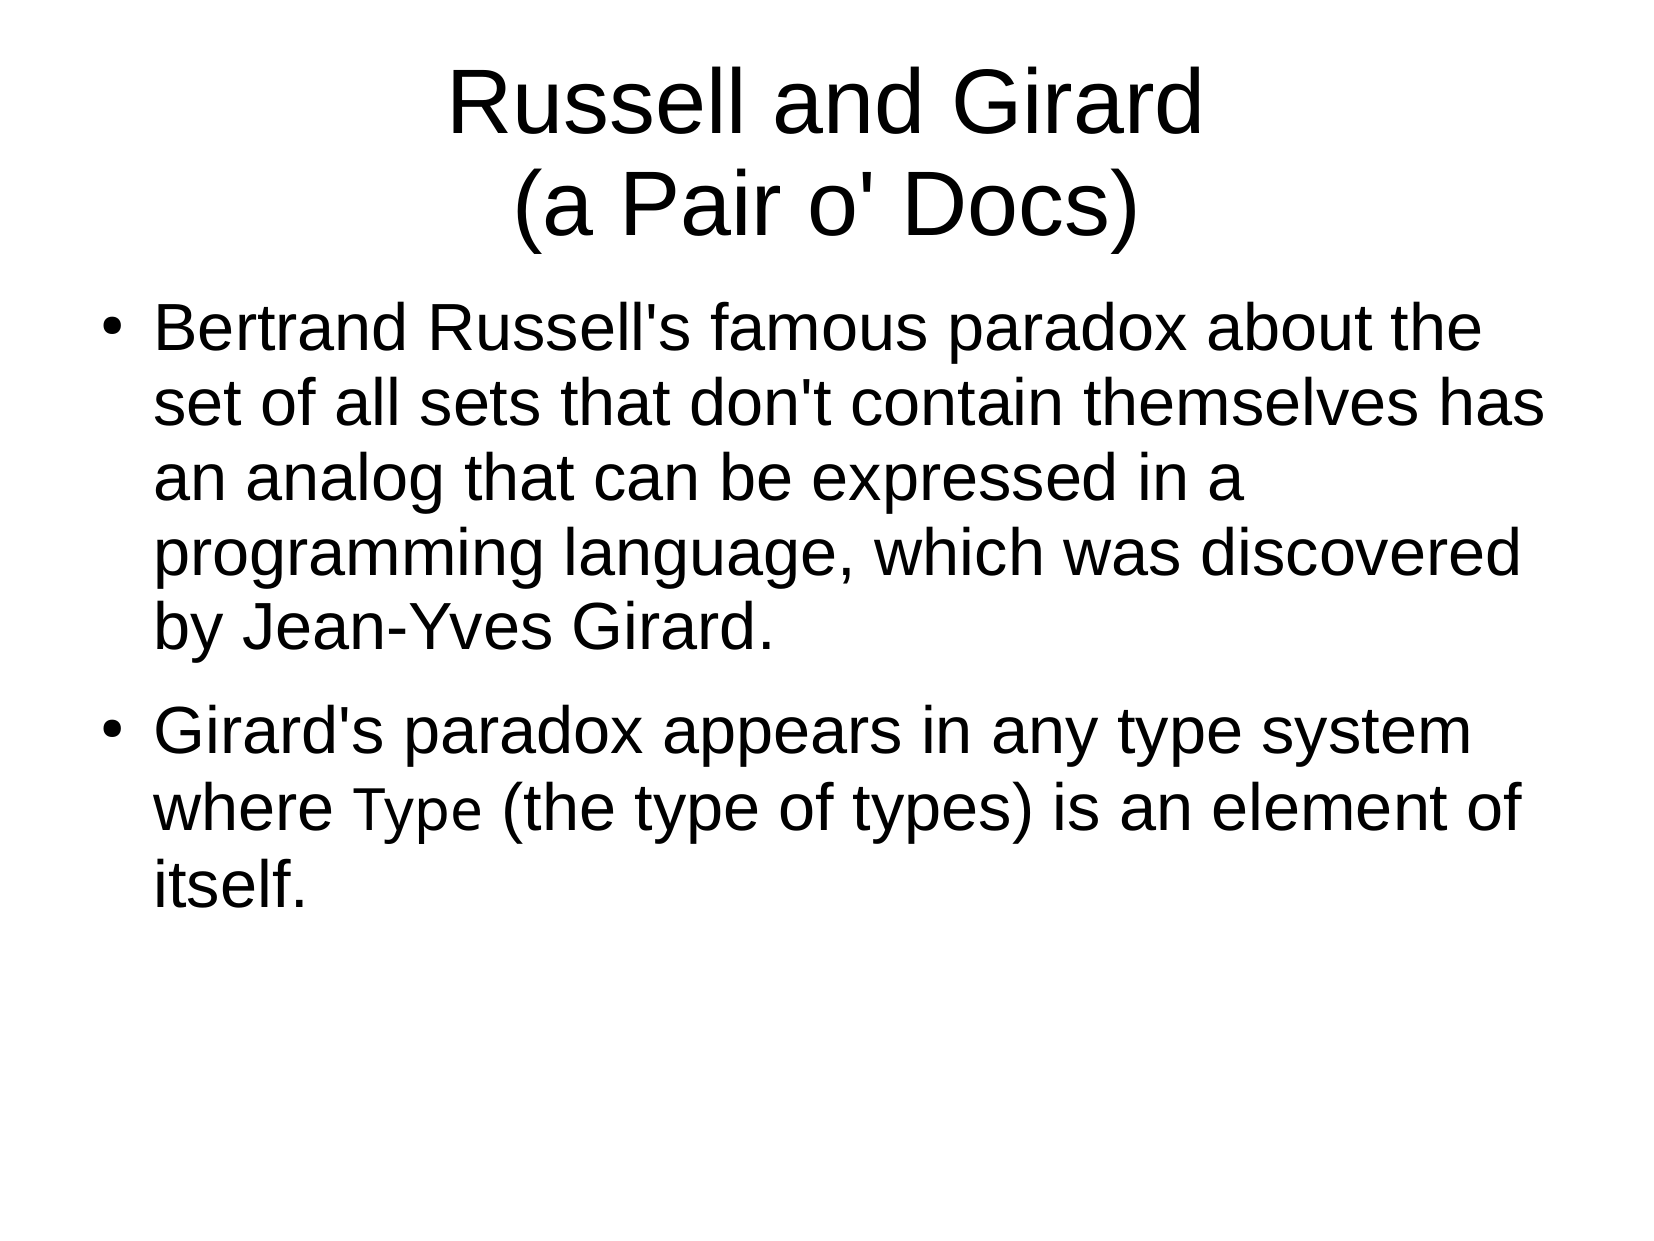

# Russell and Girard (a Pair o' Docs)
Bertrand Russell's famous paradox about the set of all sets that don't contain themselves has an analog that can be expressed in a programming language, which was discovered by Jean-Yves Girard.
Girard's paradox appears in any type system where Type (the type of types) is an element of itself.